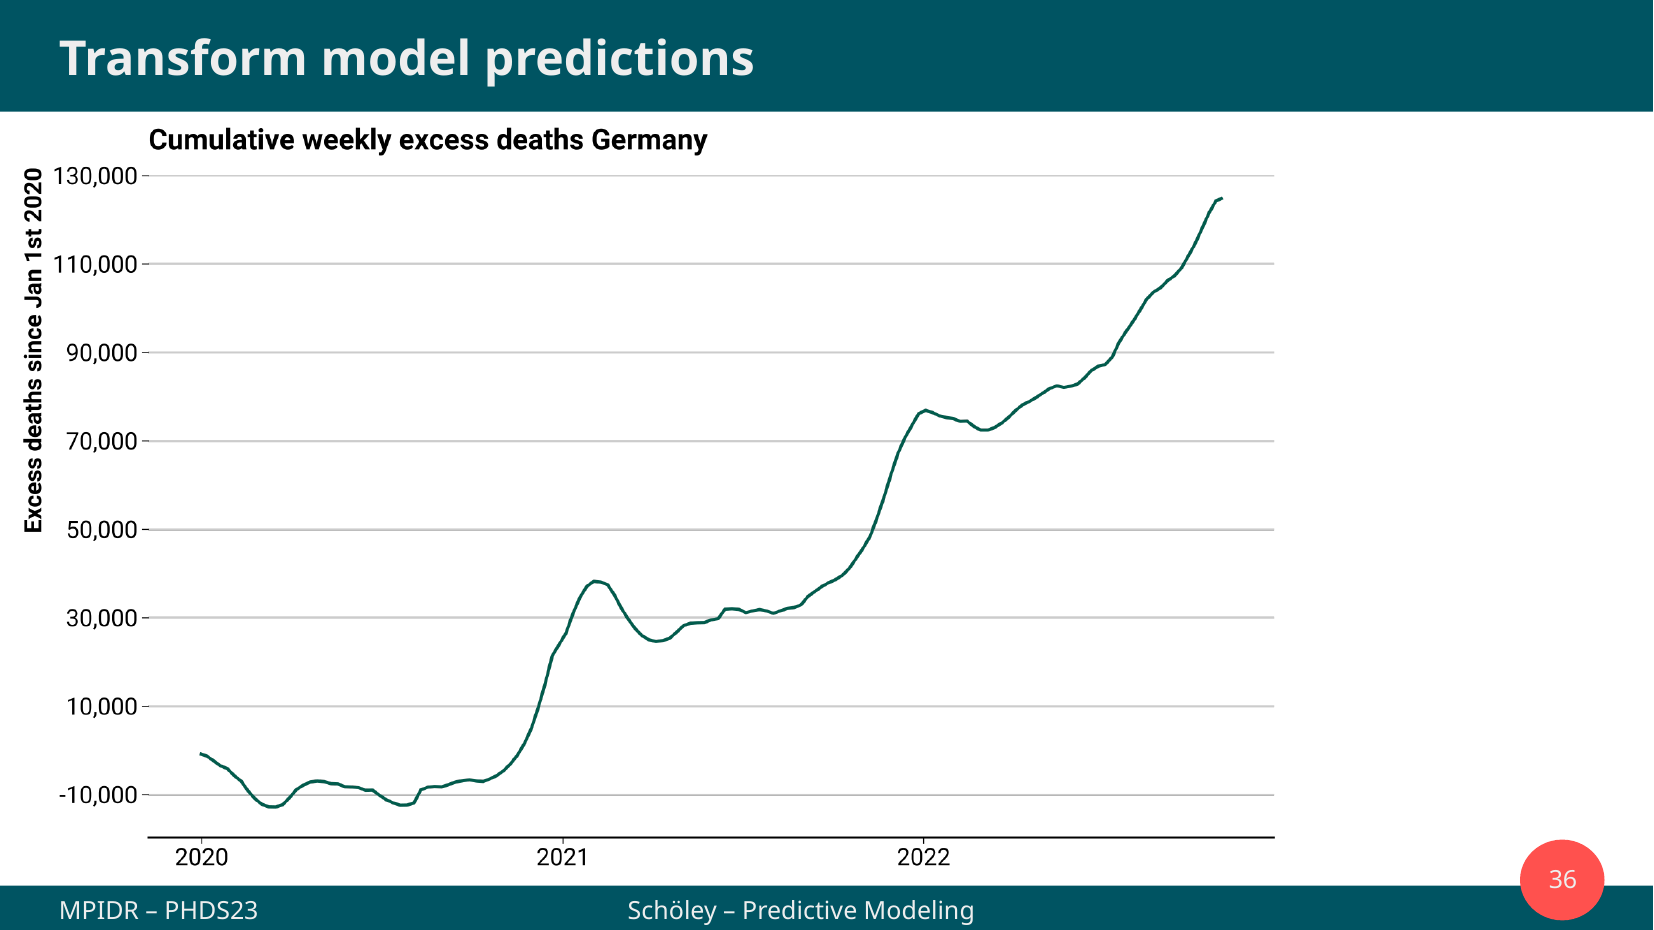

# Transform model predictions
36
MPIDR – PHDS23
Schöley – Predictive Modeling